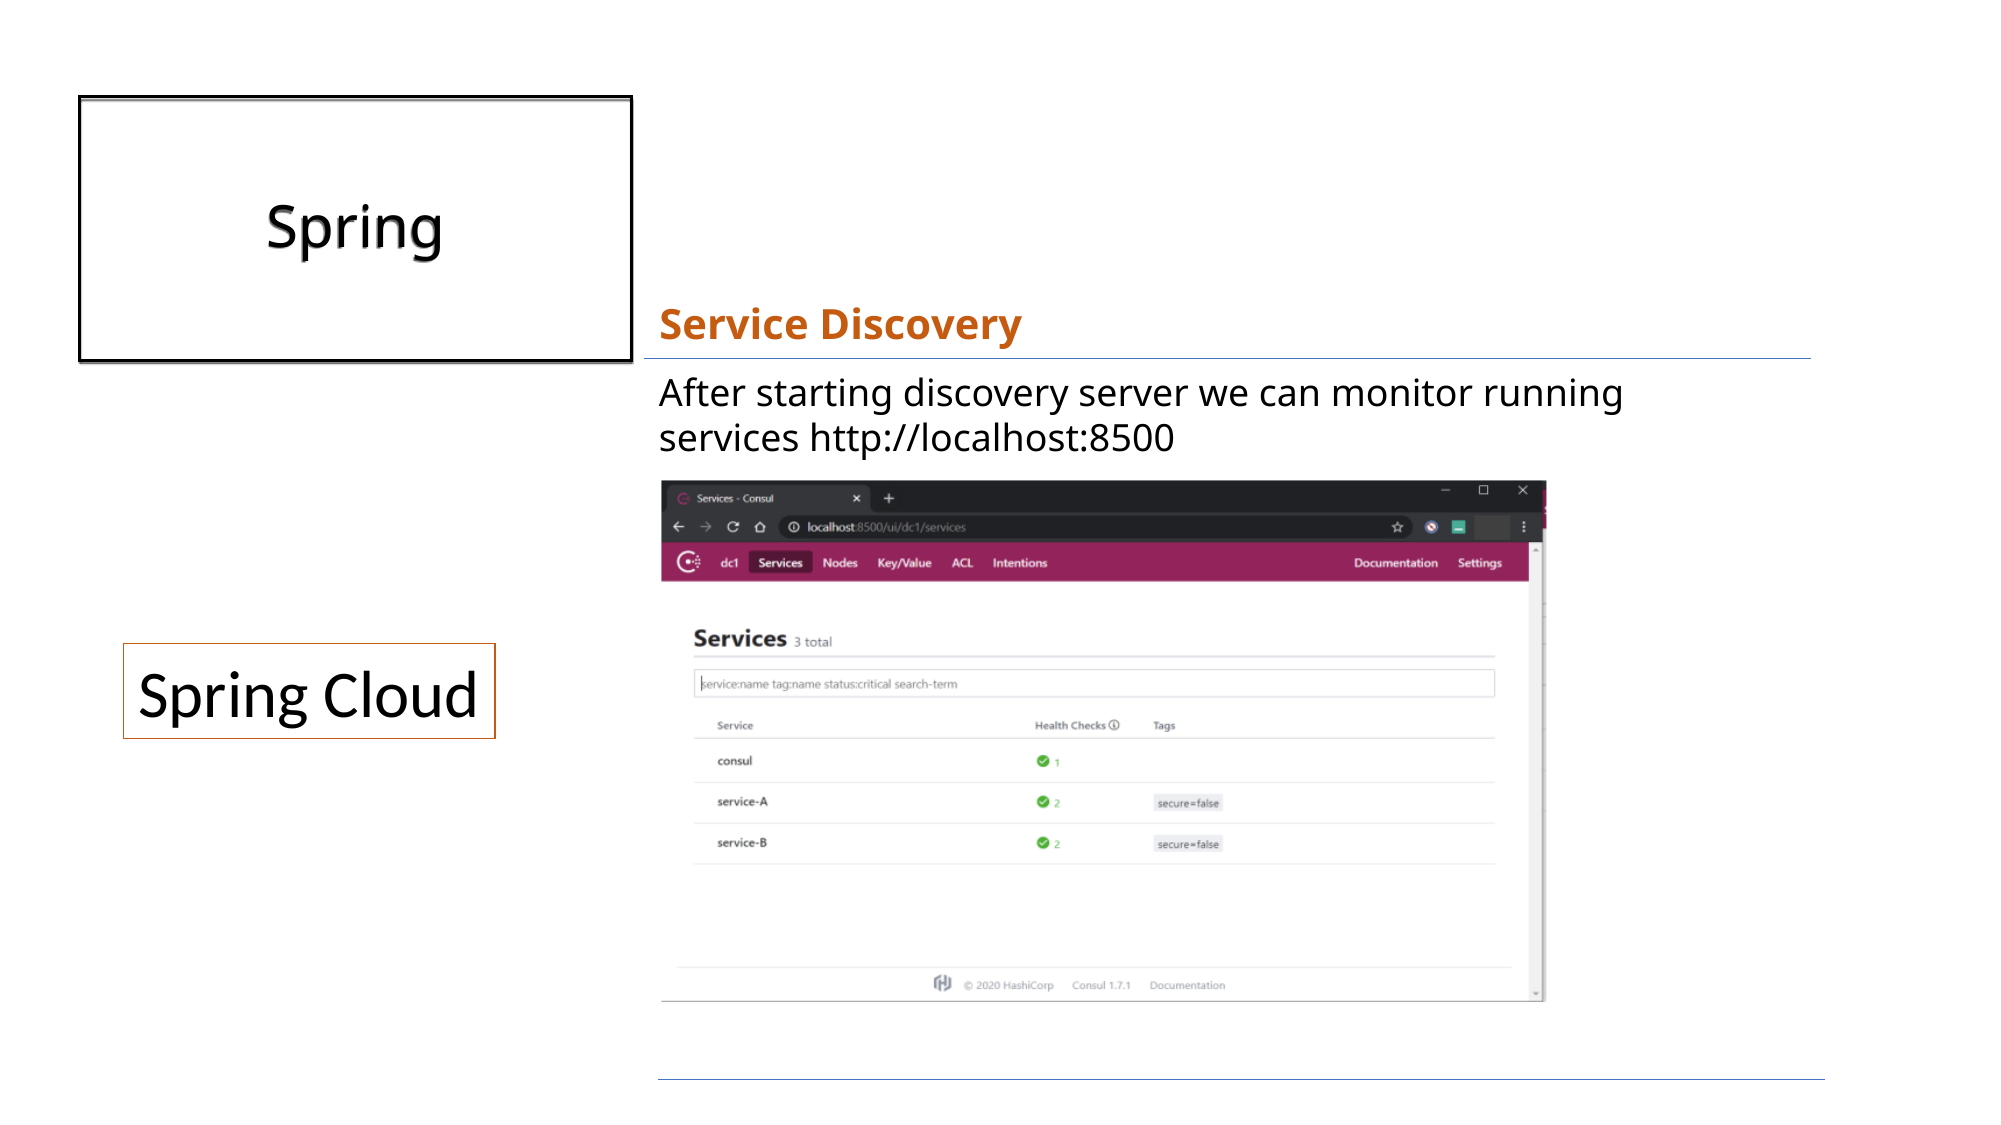

# Spring
Service Discovery
After starting discovery server we can monitor running services http://localhost:8500
Spring Cloud